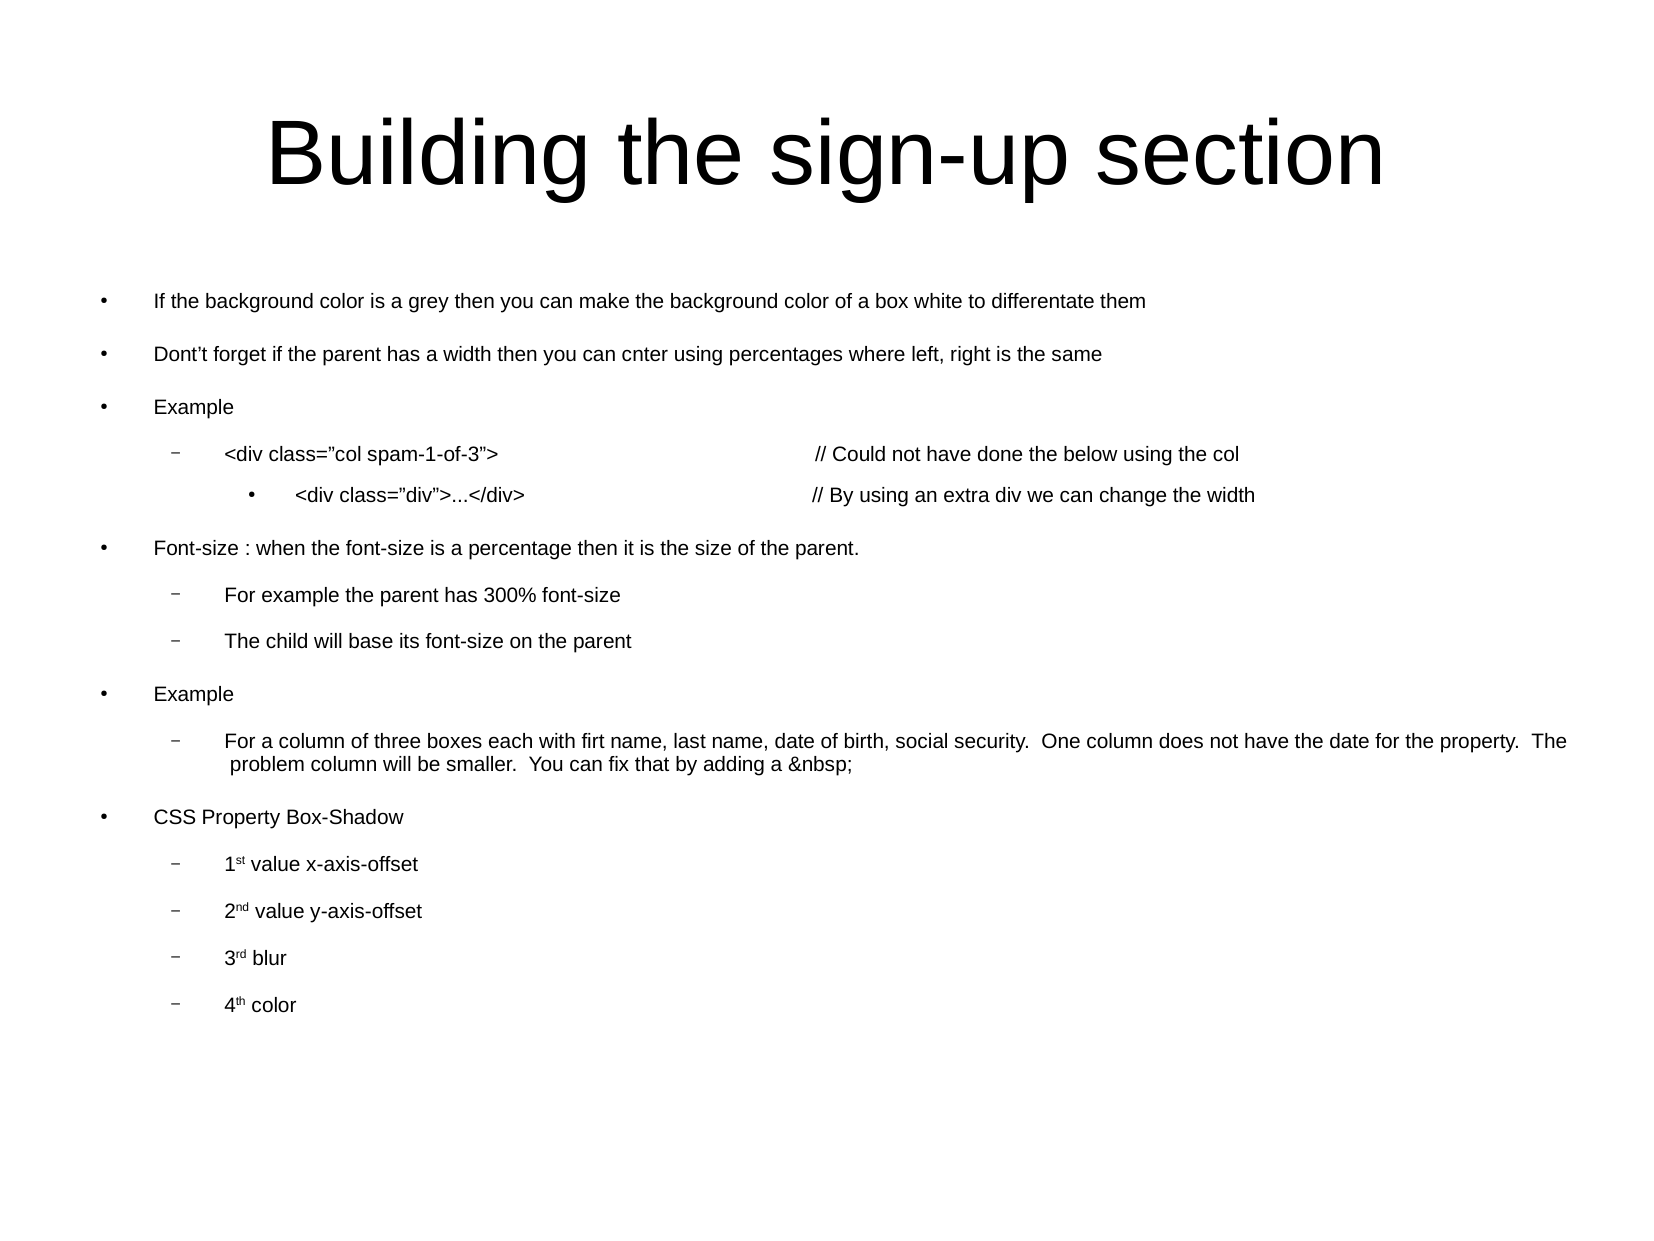

# Building the sign-up section
If the background color is a grey then you can make the background color of a box white to differentate them
Dont’t forget if the parent has a width then you can cnter using percentages where left, right is the same
Example
<div class=”col spam-1-of-3”>					// Could not have done the below using the col
<div class=”div”>...</div> 				// By using an extra div we can change the width
Font-size : when the font-size is a percentage then it is the size of the parent.
For example the parent has 300% font-size
The child will base its font-size on the parent
Example
For a column of three boxes each with firt name, last name, date of birth, social security. One column does not have the date for the property. The problem column will be smaller. You can fix that by adding a &nbsp;
CSS Property Box-Shadow
1st value x-axis-offset
2nd value y-axis-offset
3rd blur
4th color